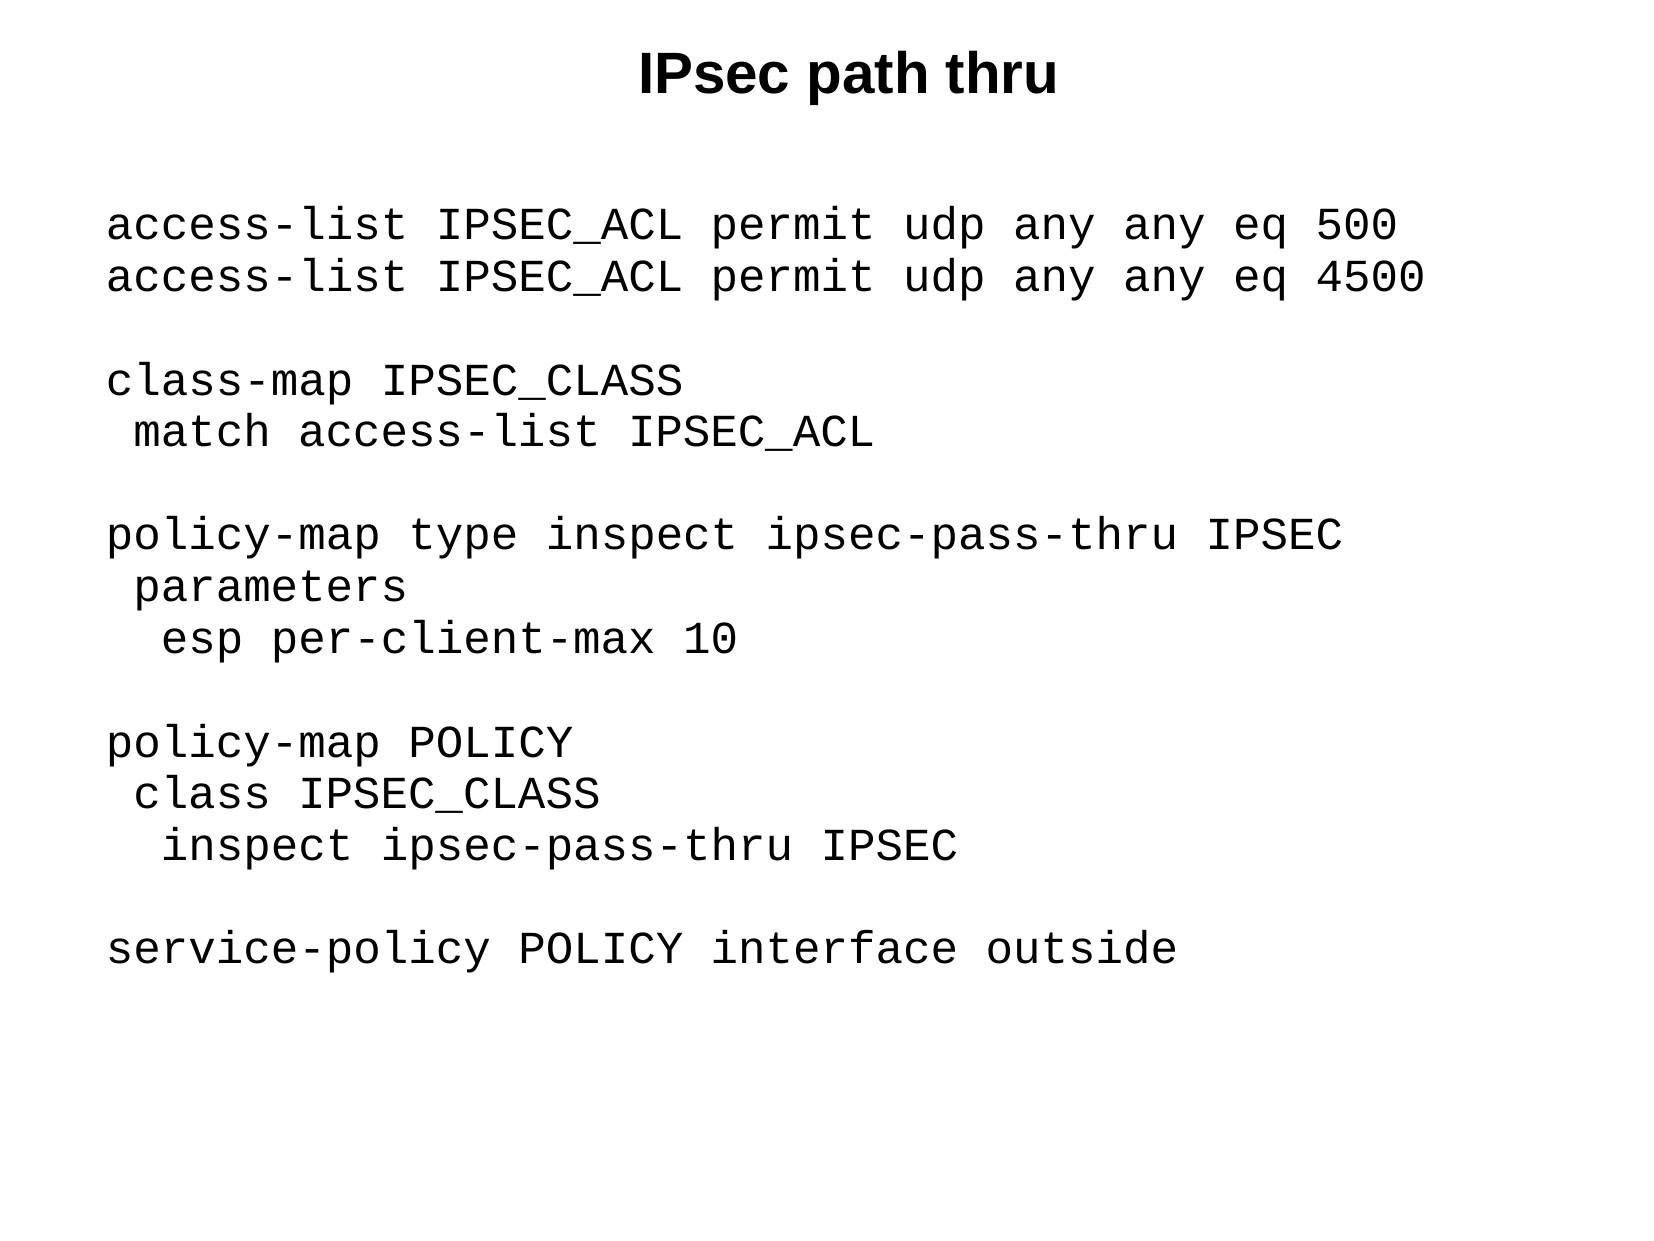

IPsec path thru
# access-list IPSEC_ACL permit udp any any eq 500
access-list IPSEC_ACL permit udp any any eq 4500
class-map IPSEC_CLASS
 match access-list IPSEC_ACL
policy-map type inspect ipsec-pass-thru IPSEC
 parameters
 esp per-client-max 10
policy-map POLICY
 class IPSEC_CLASS
 inspect ipsec-pass-thru IPSEC
service-policy POLICY interface outside